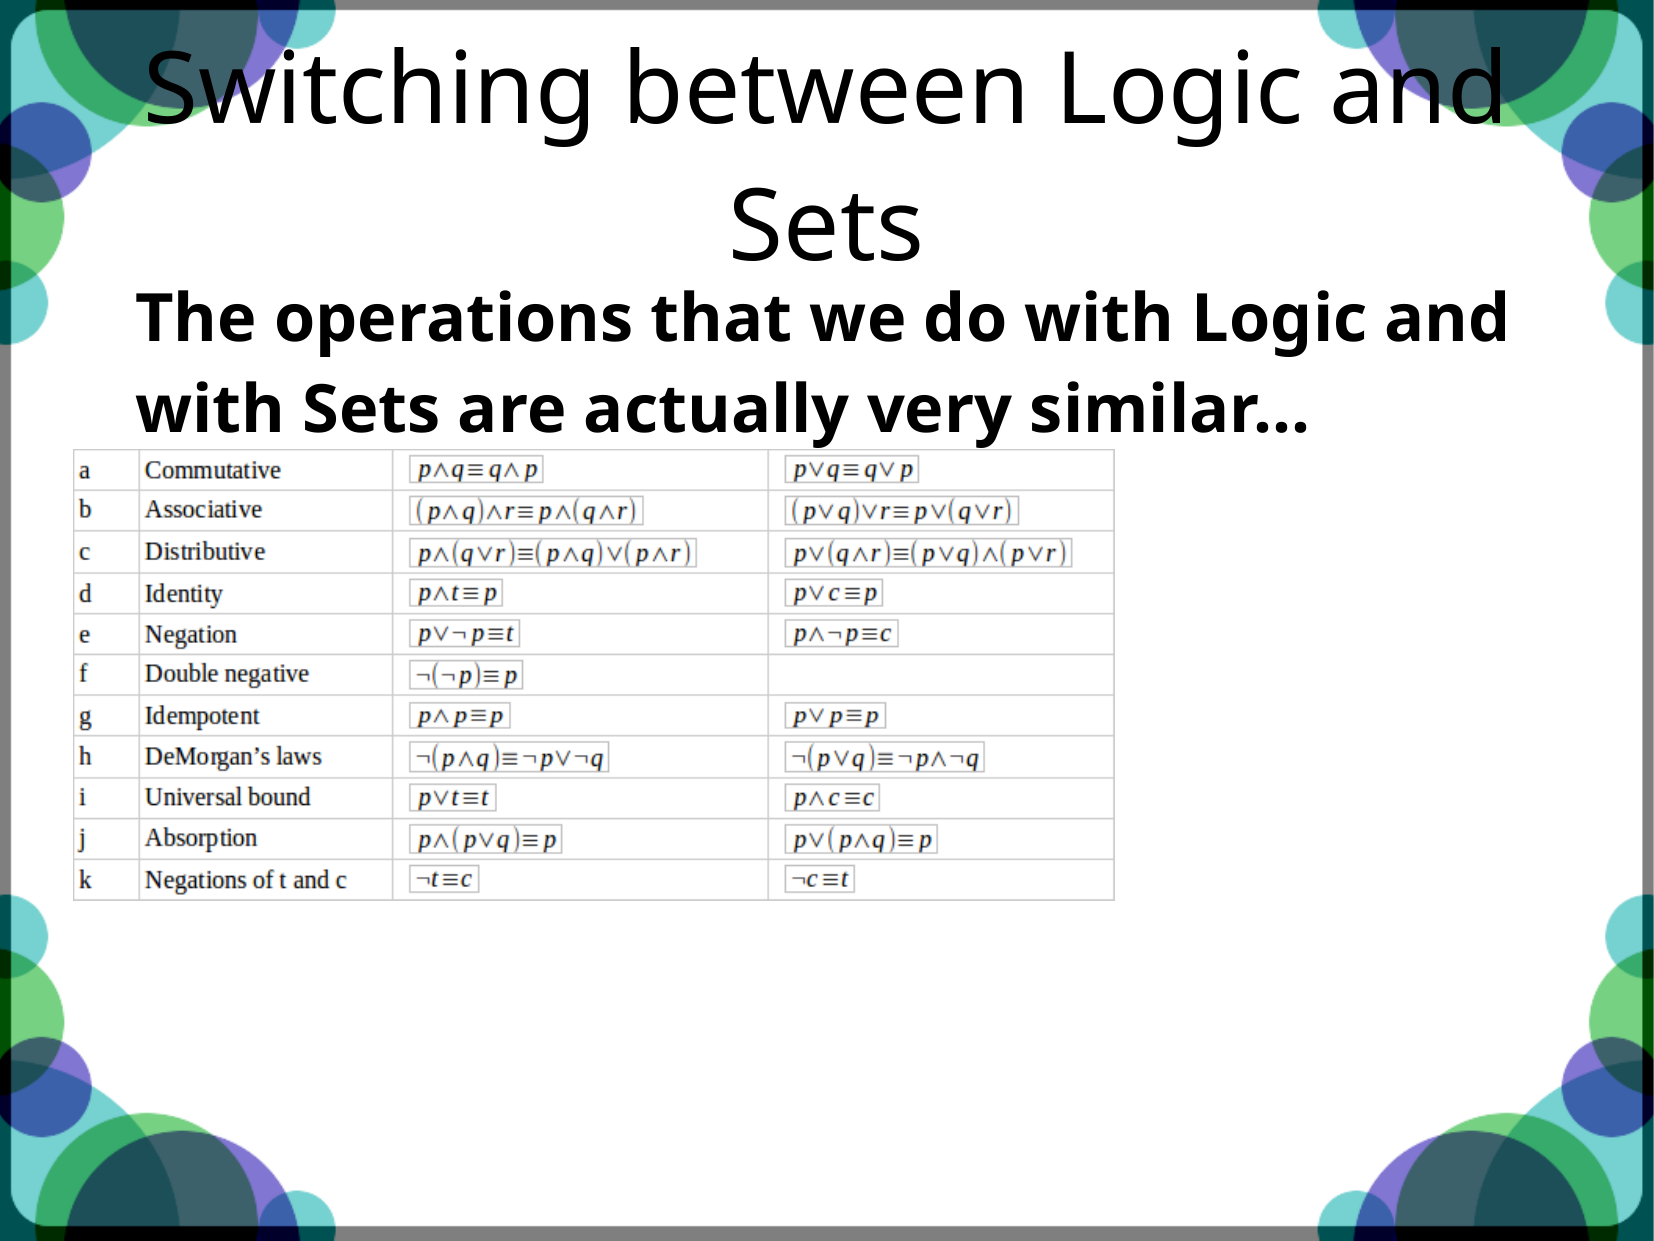

# Switching between Logic and Sets
The operations that we do with Logic and with Sets are actually very similar...